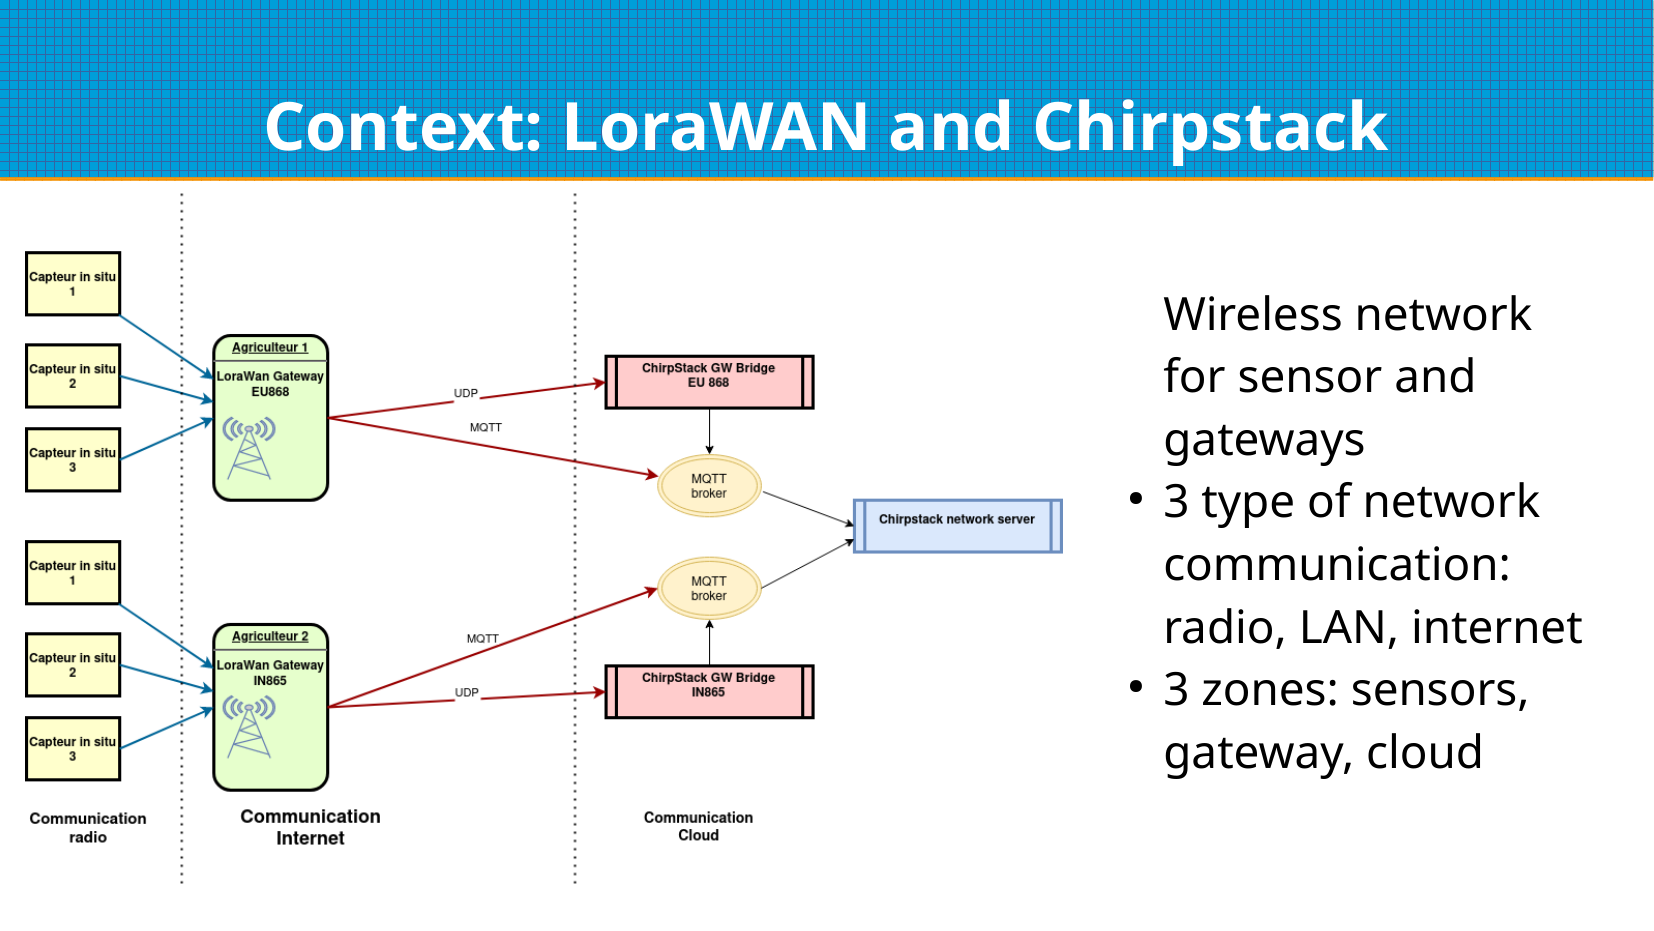

# Context: LoraWAN and Chirpstack
Wireless network for sensor and gateways
3 type of network communication: radio, LAN, internet
3 zones: sensors, gateway, cloud